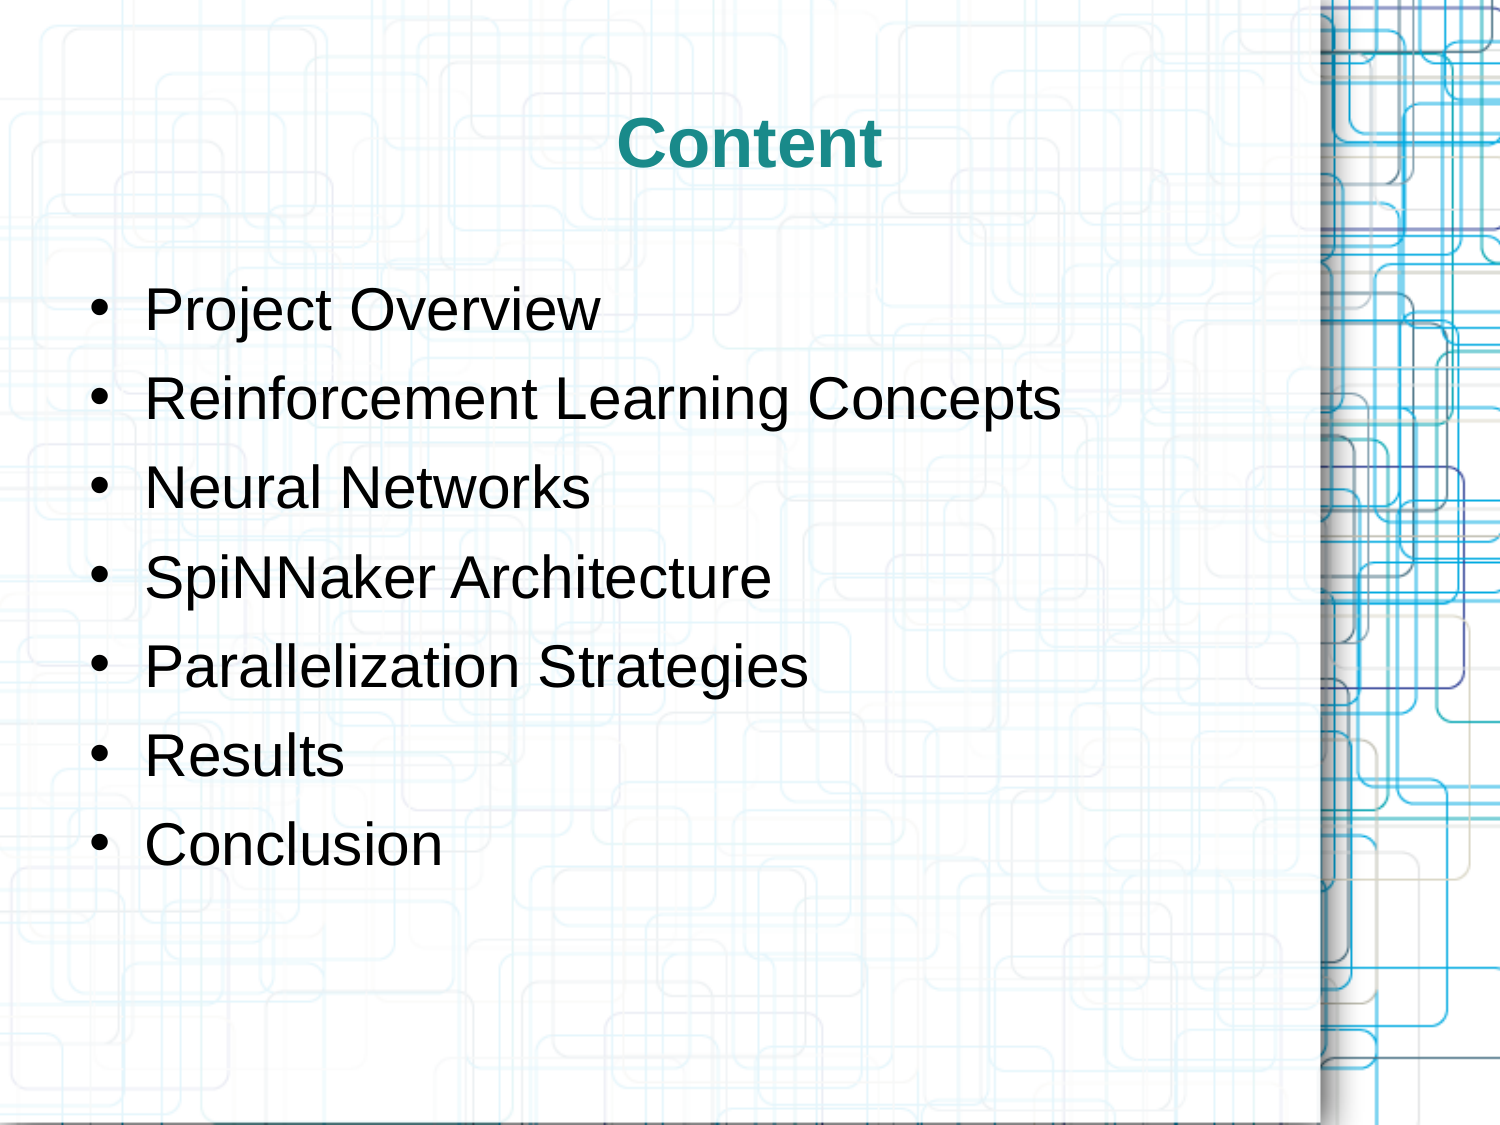

# Content
Project Overview
Reinforcement Learning Concepts
Neural Networks
SpiNNaker Architecture
Parallelization Strategies
Results
Conclusion